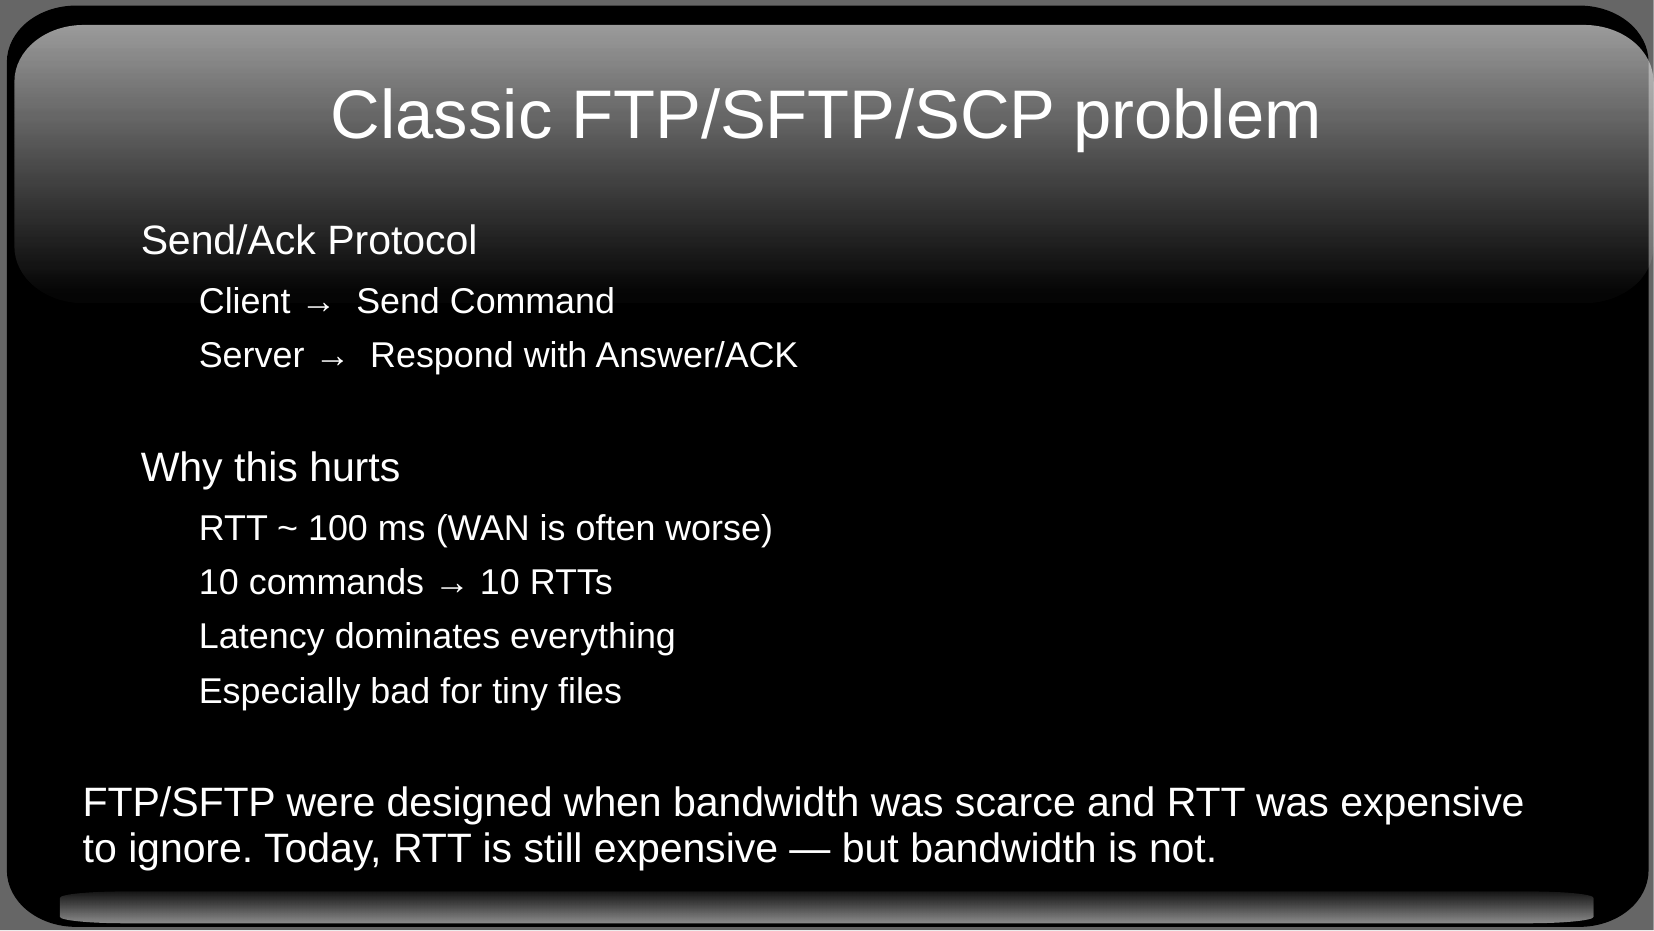

# Classic FTP/SFTP/SCP problem
Send/Ack Protocol
Client → Send Command
Server → Respond with Answer/ACK
Why this hurts
RTT ~ 100 ms (WAN is often worse)
10 commands → 10 RTTs
Latency dominates everything
Especially bad for tiny files
FTP/SFTP were designed when bandwidth was scarce and RTT was expensive to ignore. Today, RTT is still expensive — but bandwidth is not.